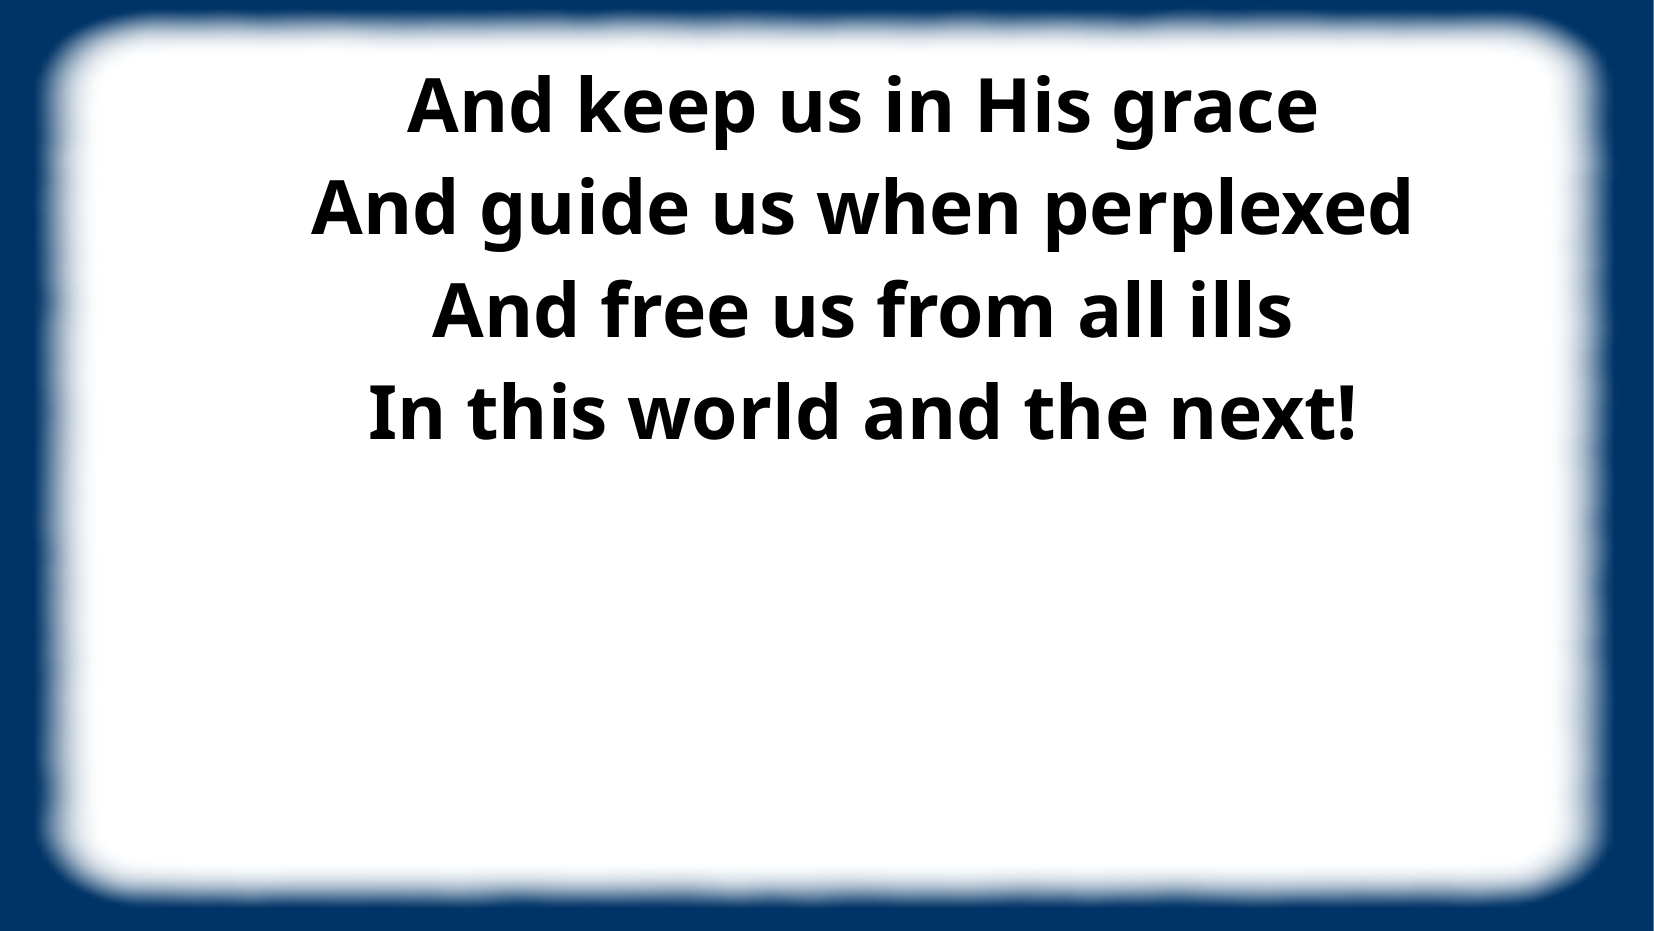

And keep us in His grace
 And guide us when perplexed
 And free us from all ills
 In this world and the next!